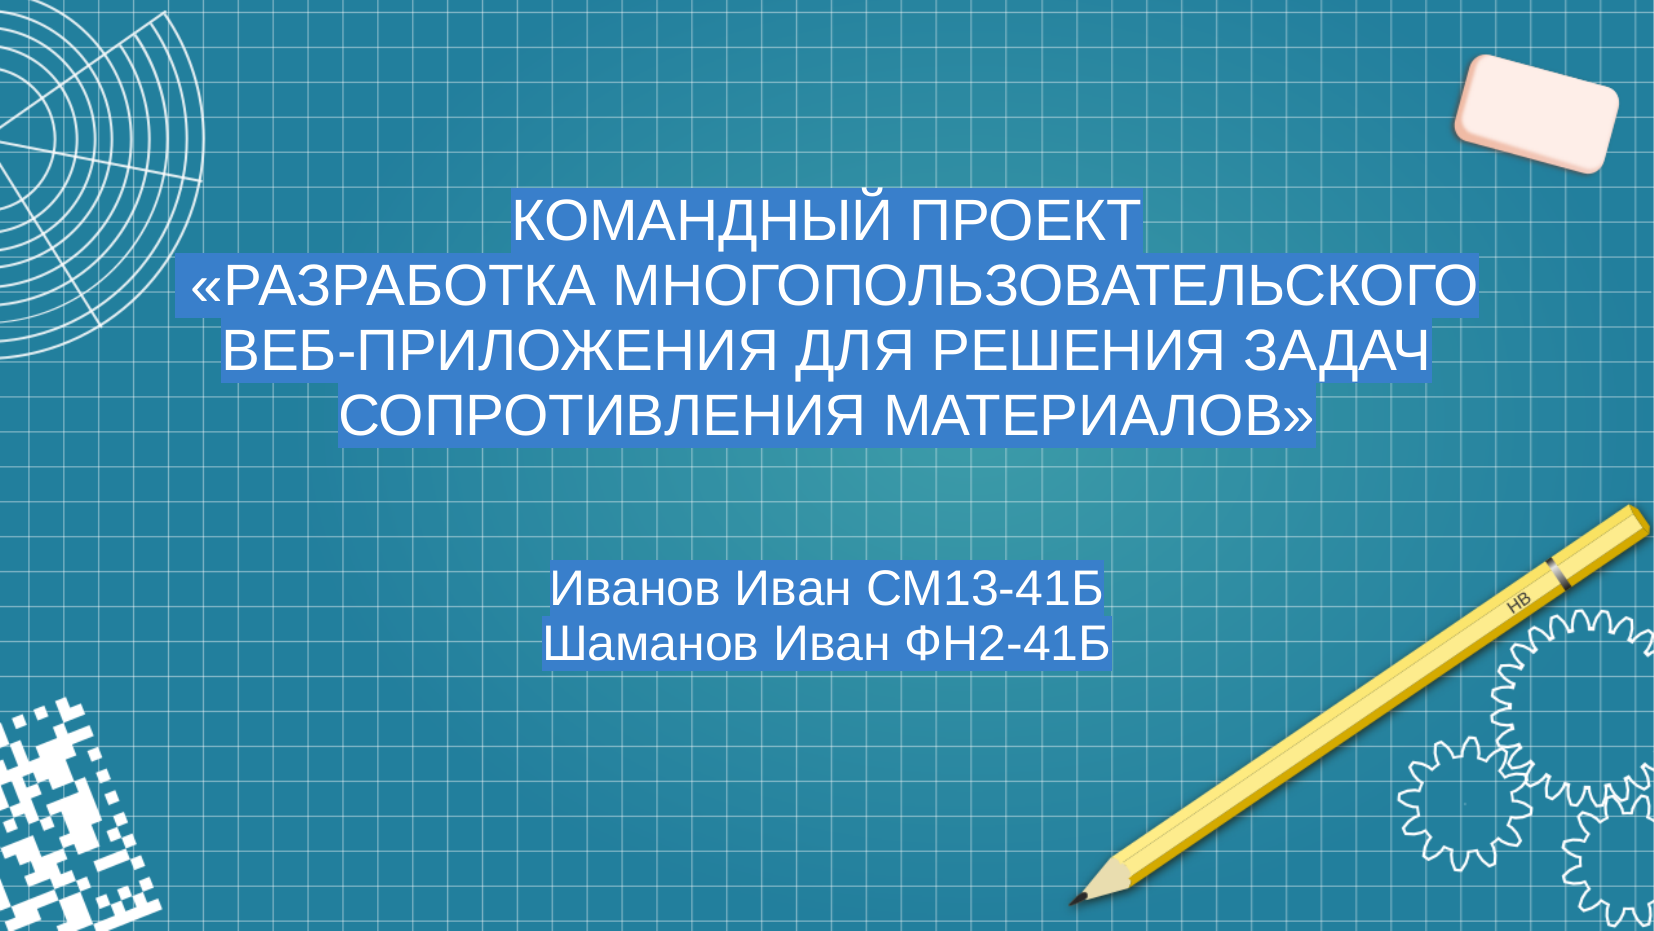

# КОМАНДНЫЙ ПРОЕКТ «РАЗРАБОТКА МНОГОПОЛЬЗОВАТЕЛЬСКОГО ВЕБ-ПРИЛОЖЕНИЯ ДЛЯ РЕШЕНИЯ ЗАДАЧ СОПРОТИВЛЕНИЯ МАТЕРИАЛОВ»
Иванов Иван СМ13-41Б
Шаманов Иван ФН2-41Б